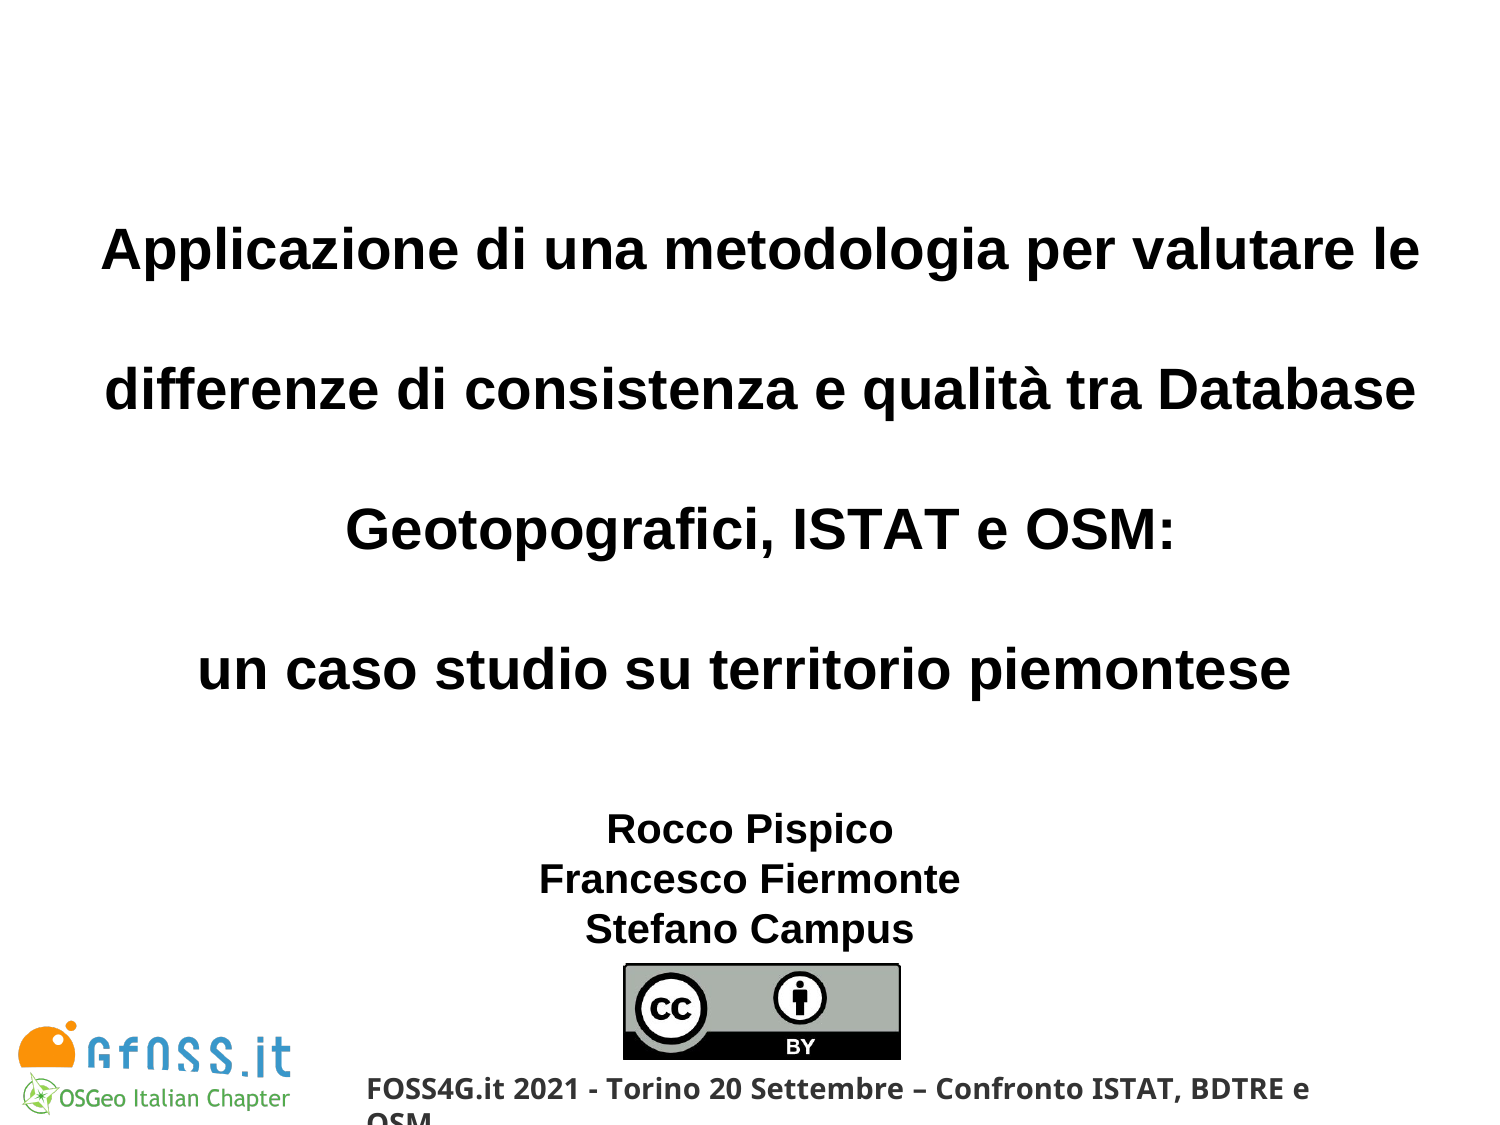

Applicazione di una metodologia per valutare le differenze di consistenza e qualità tra Database Geotopografici, ISTAT e OSM:
un caso studio su territorio piemontese
Rocco Pispico
Francesco Fiermonte
Stefano Campus